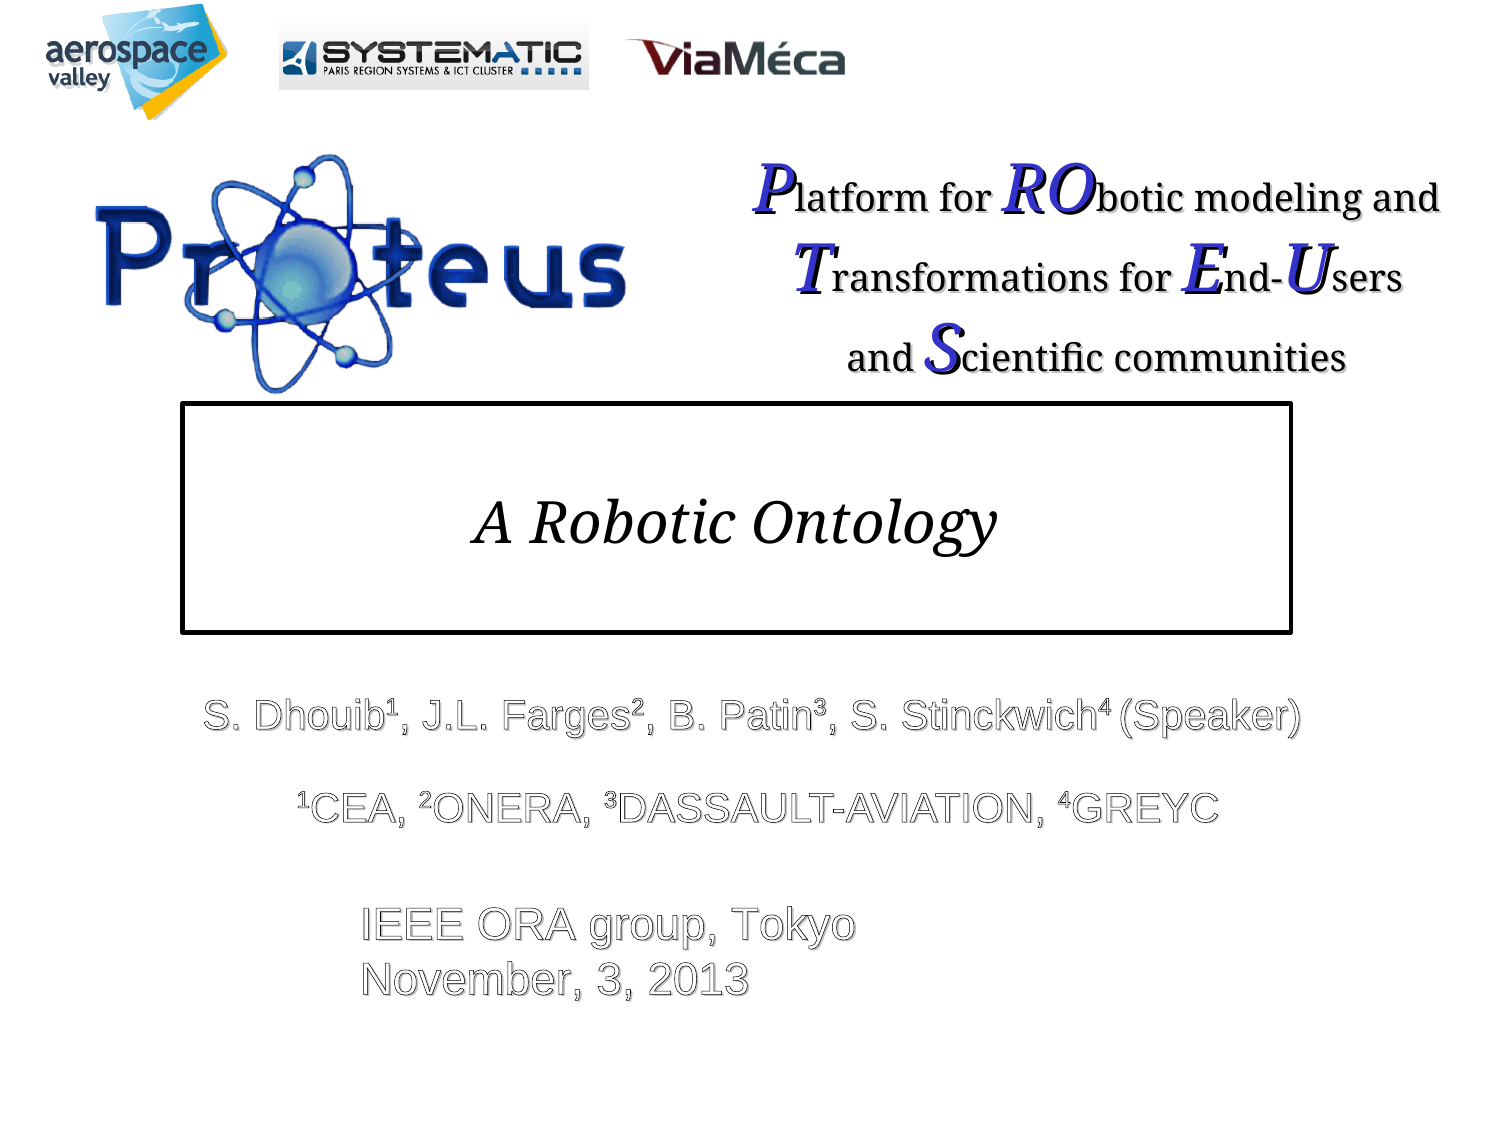

Platform for RObotic modeling and
Transformations for End-Users
and Scientific communities
A Robotic Ontology
# S. Dhouib1, J.L. Farges2, B. Patin3, S. Stinckwich4 (Speaker)
 1CEA, 2ONERA, 3DASSAULT-AVIATION, 4GREYC
IEEE ORA group, Tokyo
November, 3, 2013